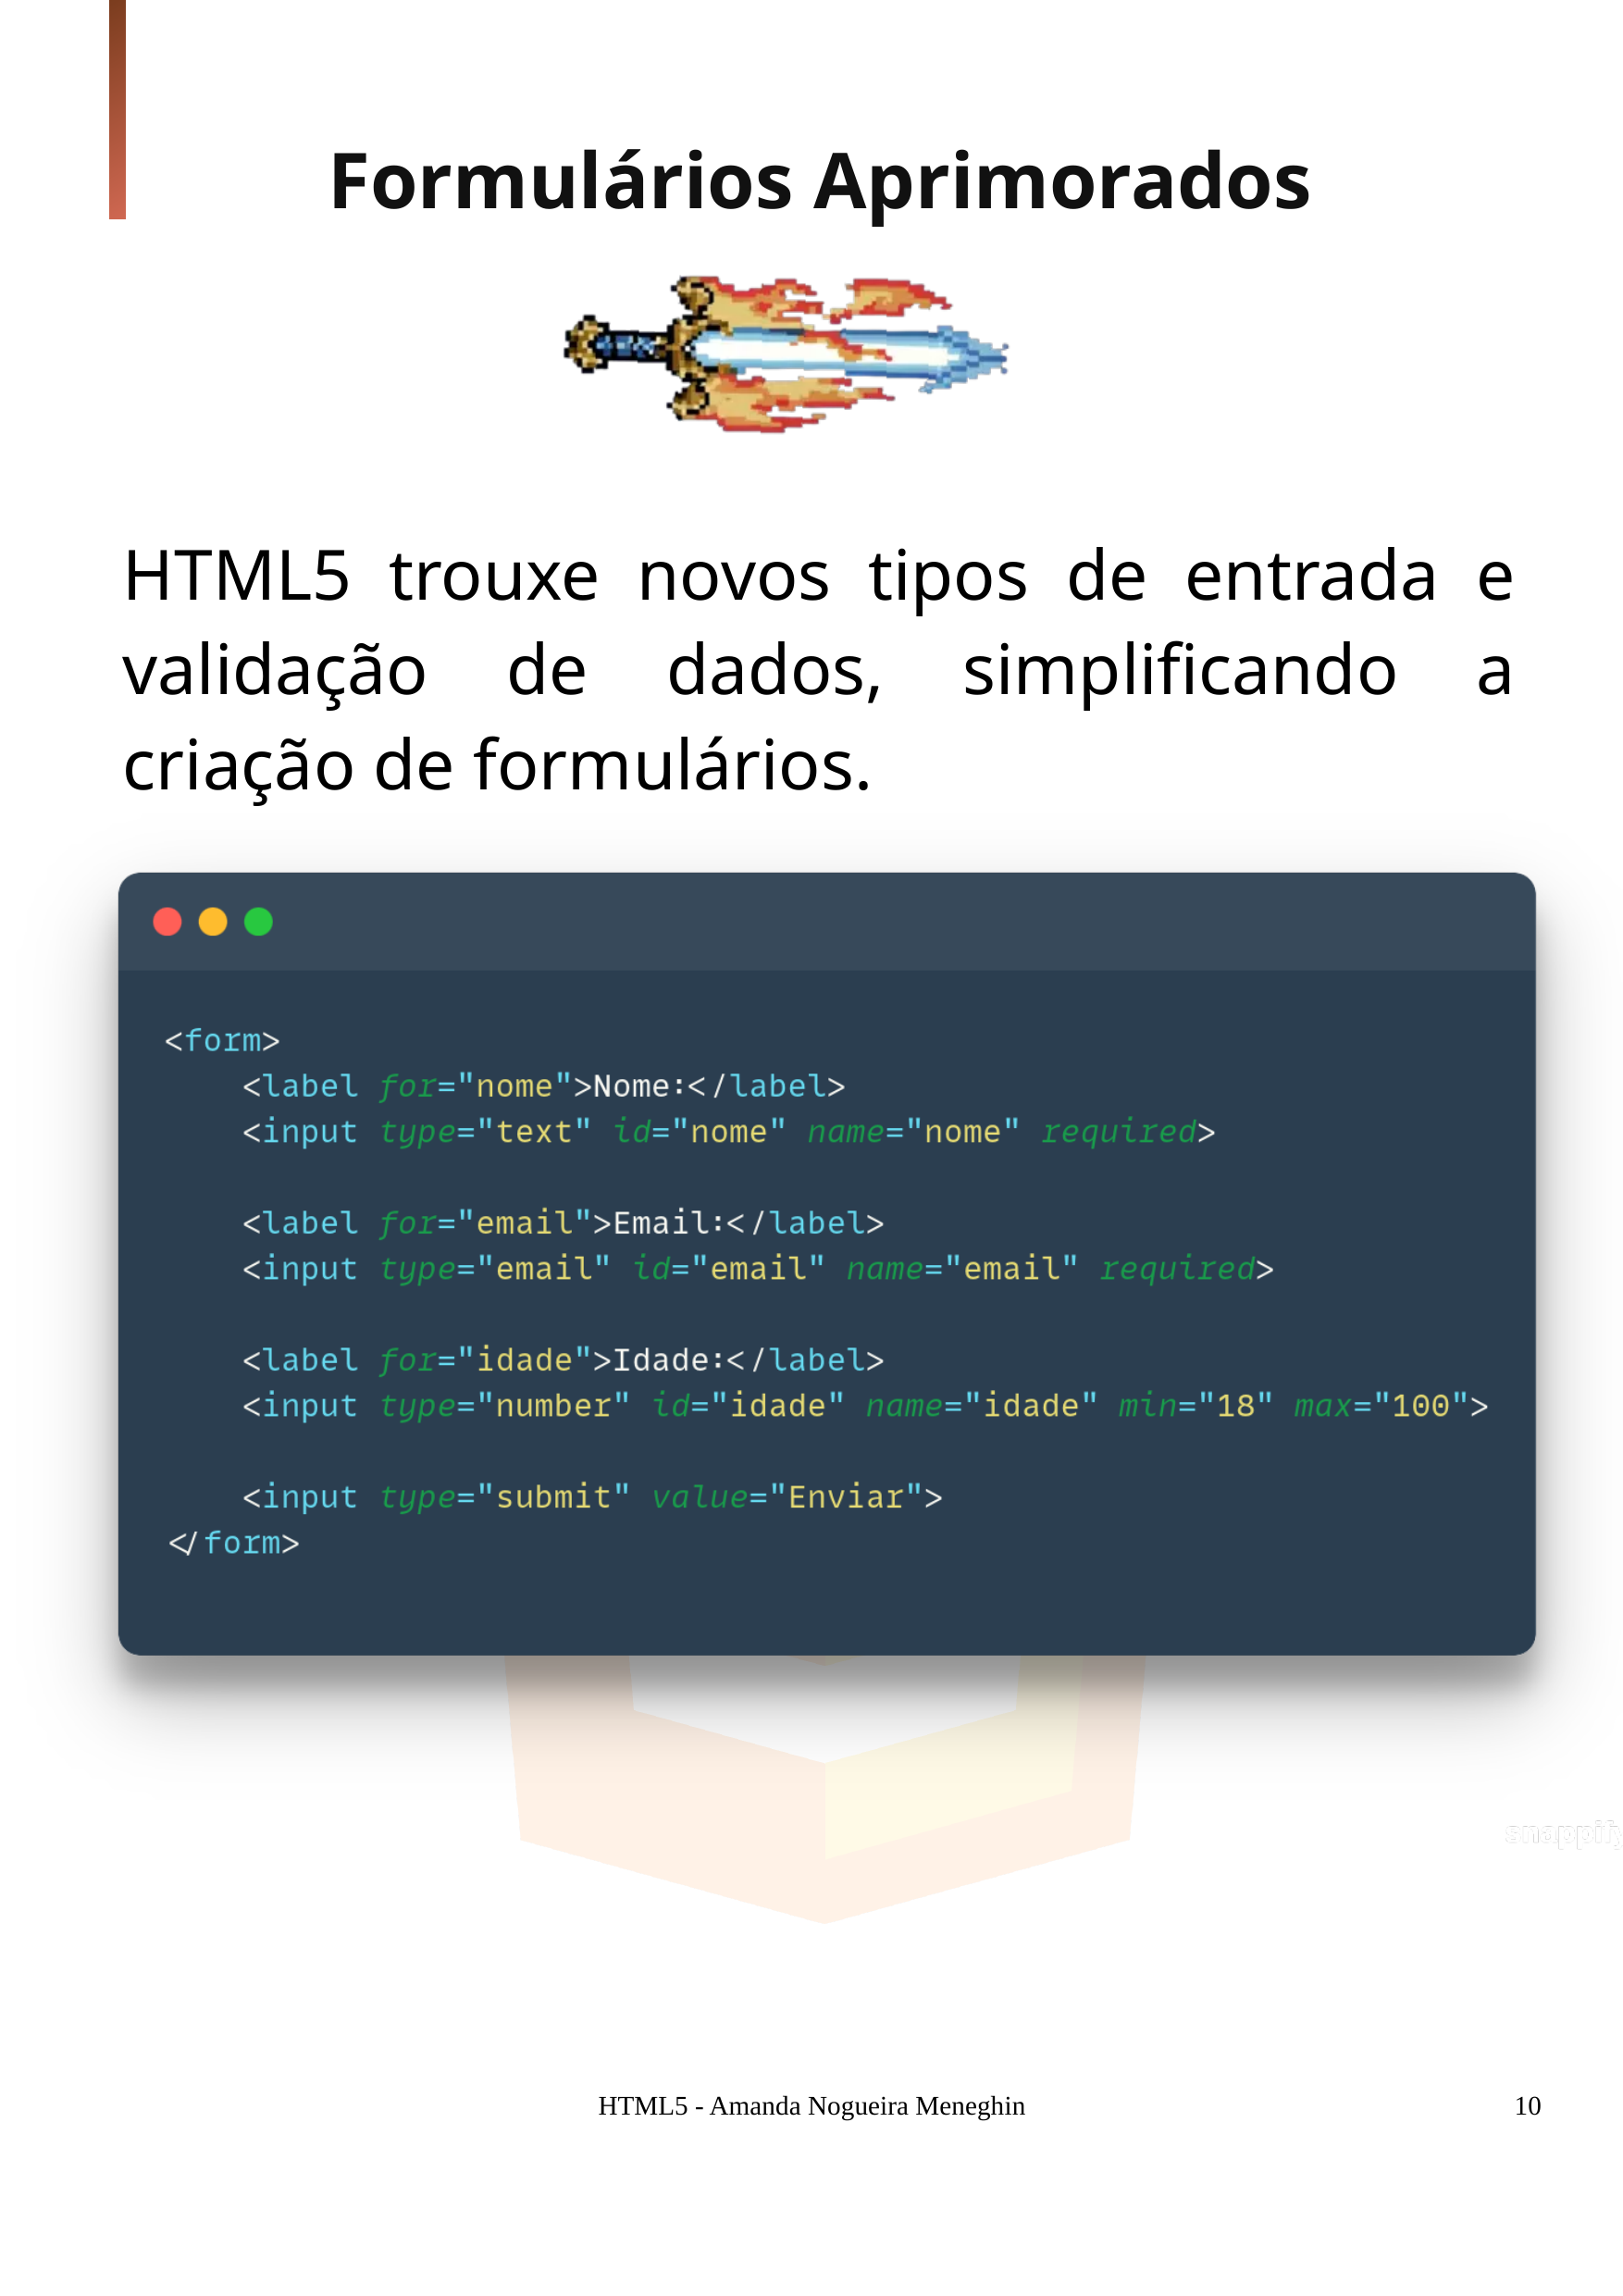

Formulários Aprimorados
HTML5 trouxe novos tipos de entrada e validação de dados, simplificando a criação de formulários.
HTML5 - Amanda Nogueira Meneghin
10